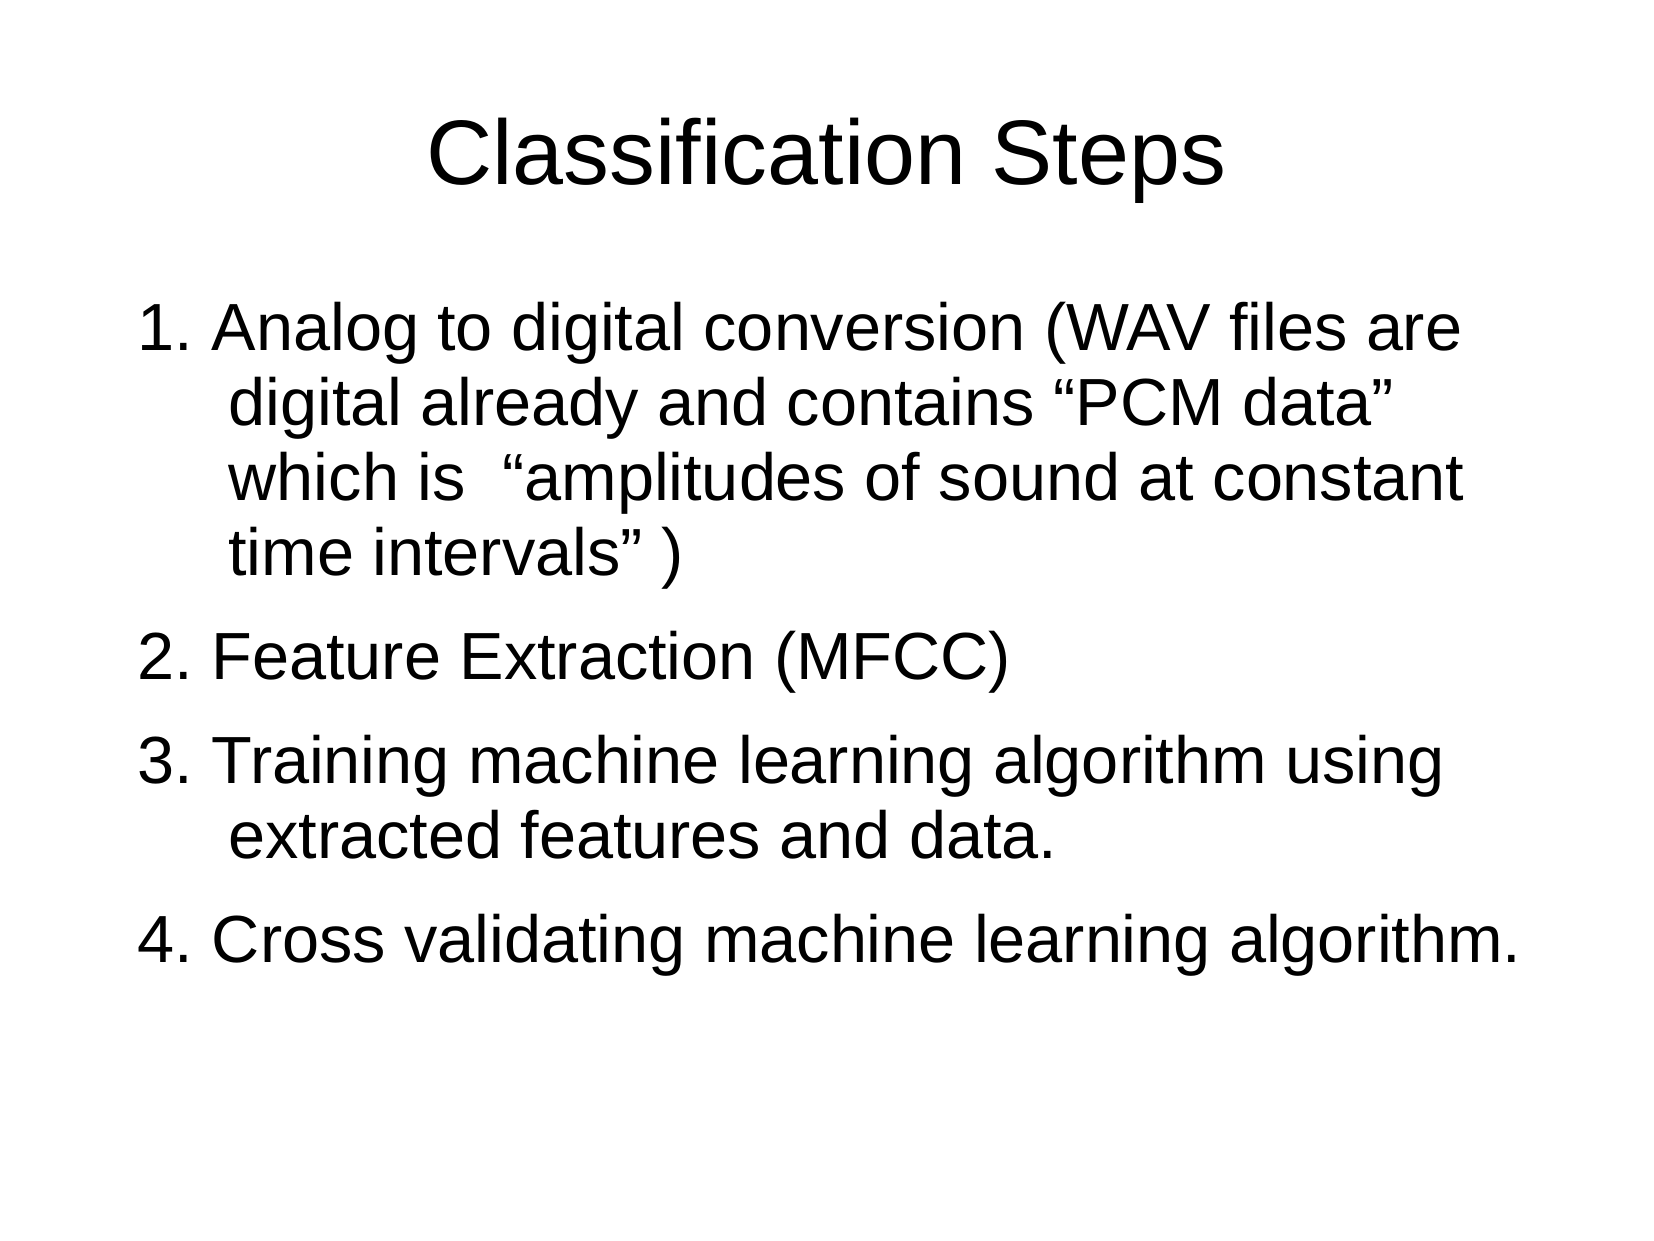

# Classification Steps
 Analog to digital conversion (WAV files are digital already and contains “PCM data” which is “amplitudes of sound at constant time intervals” )
 Feature Extraction (MFCC)
 Training machine learning algorithm using extracted features and data.
 Cross validating machine learning algorithm.